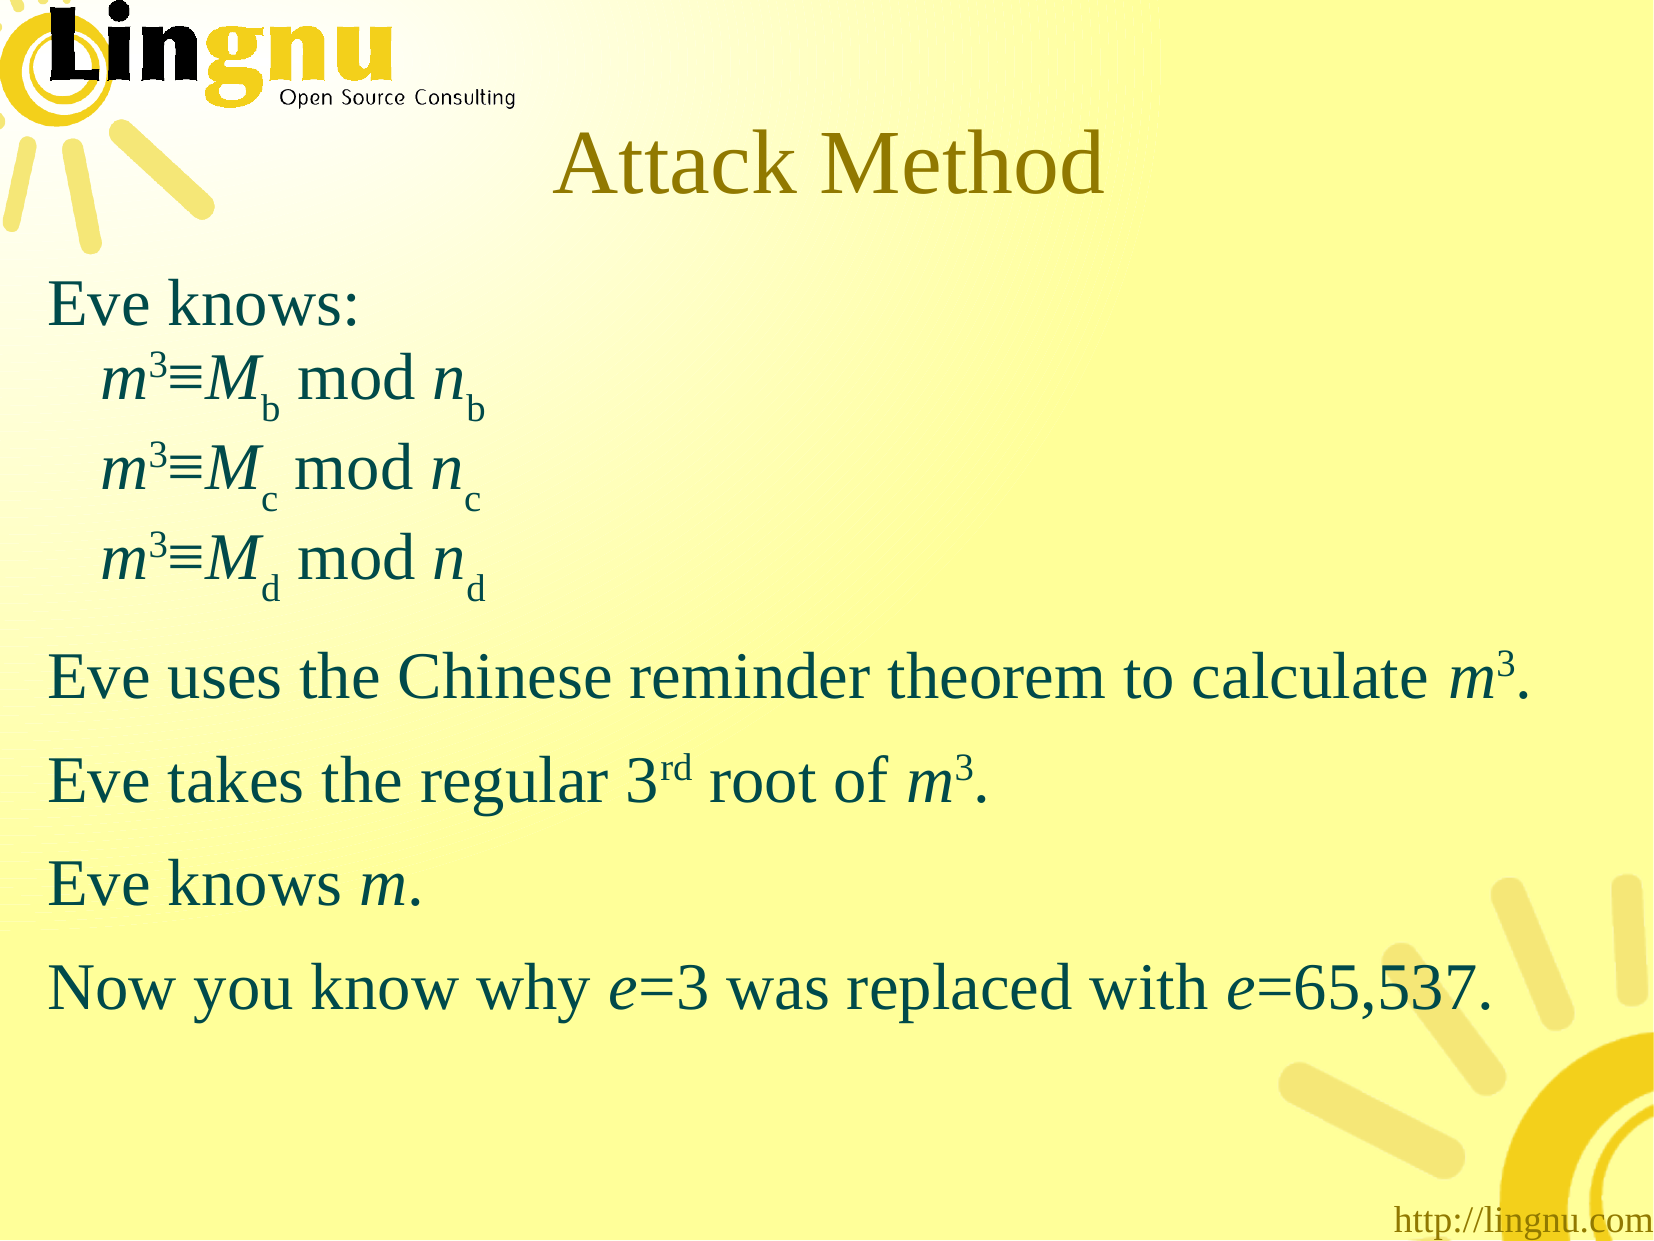

# Attack Method
Eve knows:
m3≡Mb mod nb
m3≡Mc mod nc
m3≡Md mod nd
Eve uses the Chinese reminder theorem to calculate m3.
Eve takes the regular 3rd root of m3.
Eve knows m.
Now you know why e=3 was replaced with e=65,537.